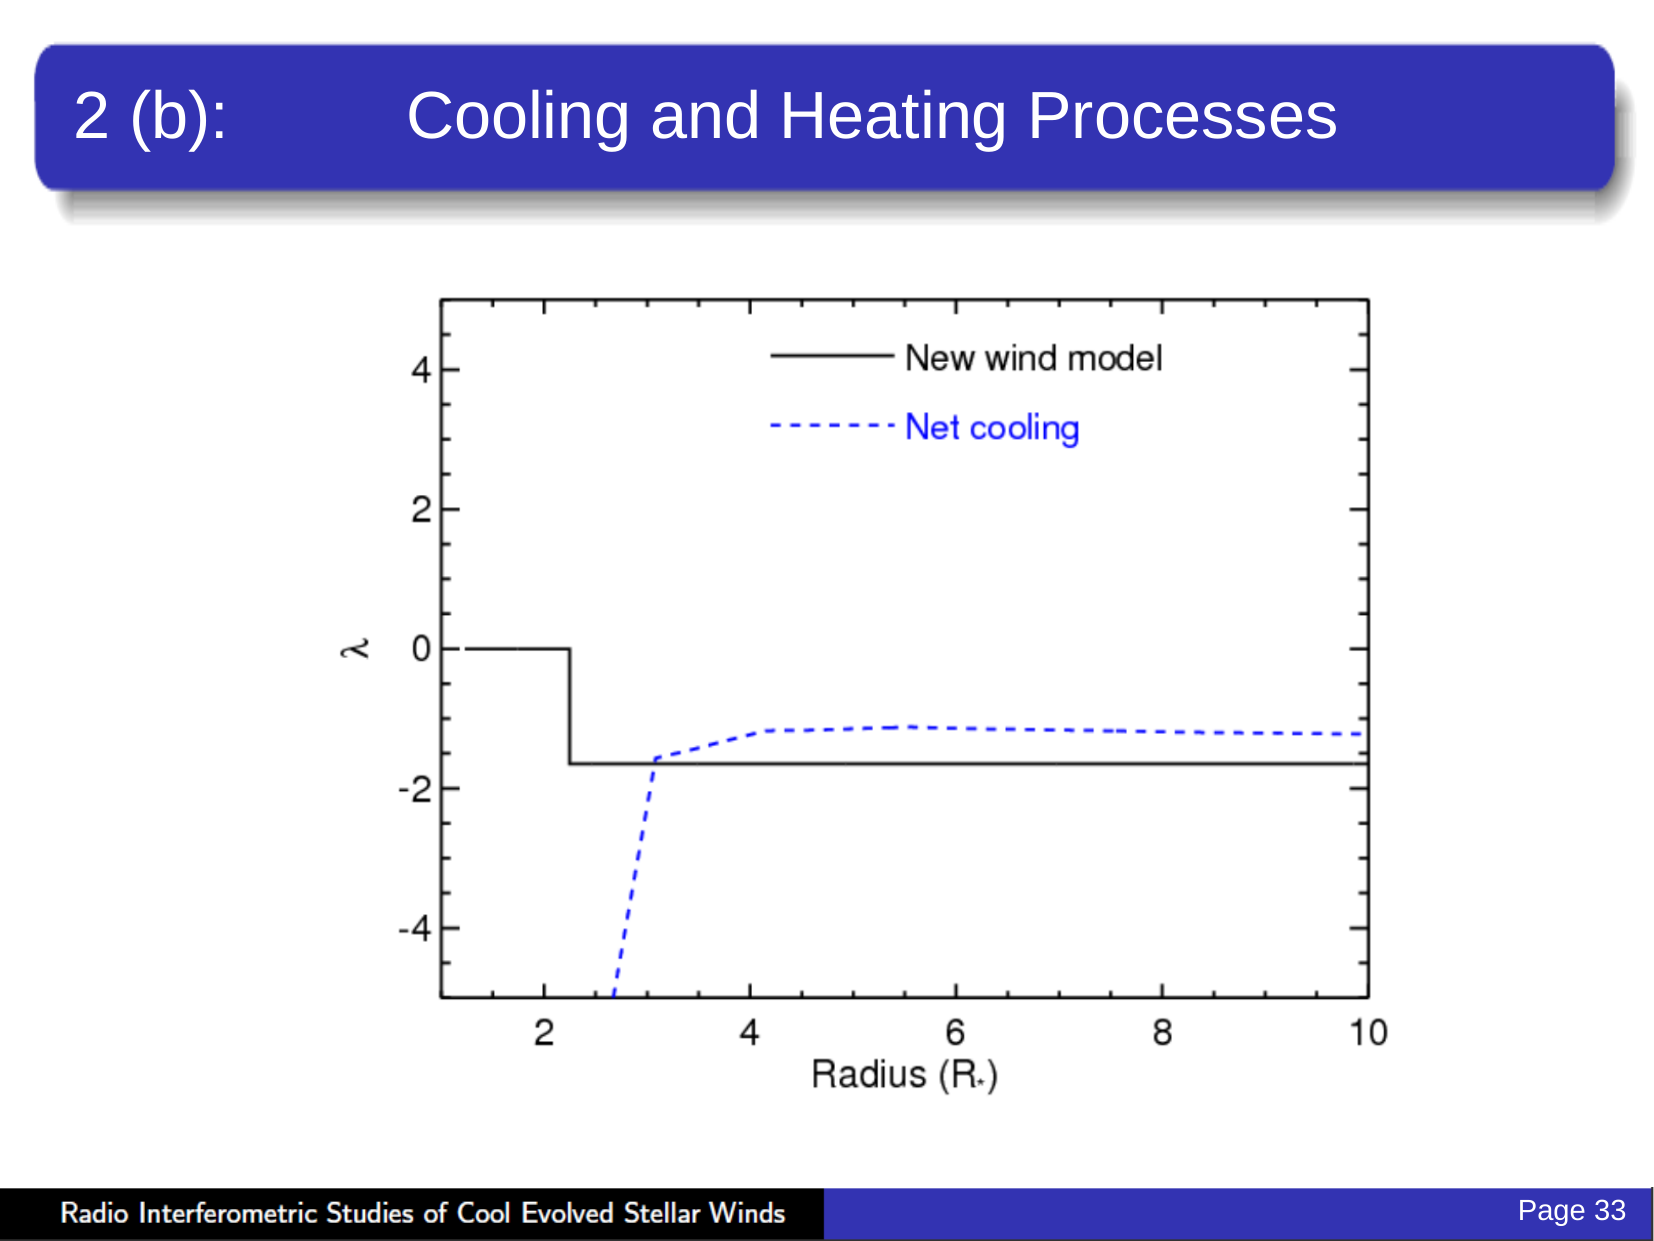

2 (b): 		 Cooling and Heating Processes
Page 33